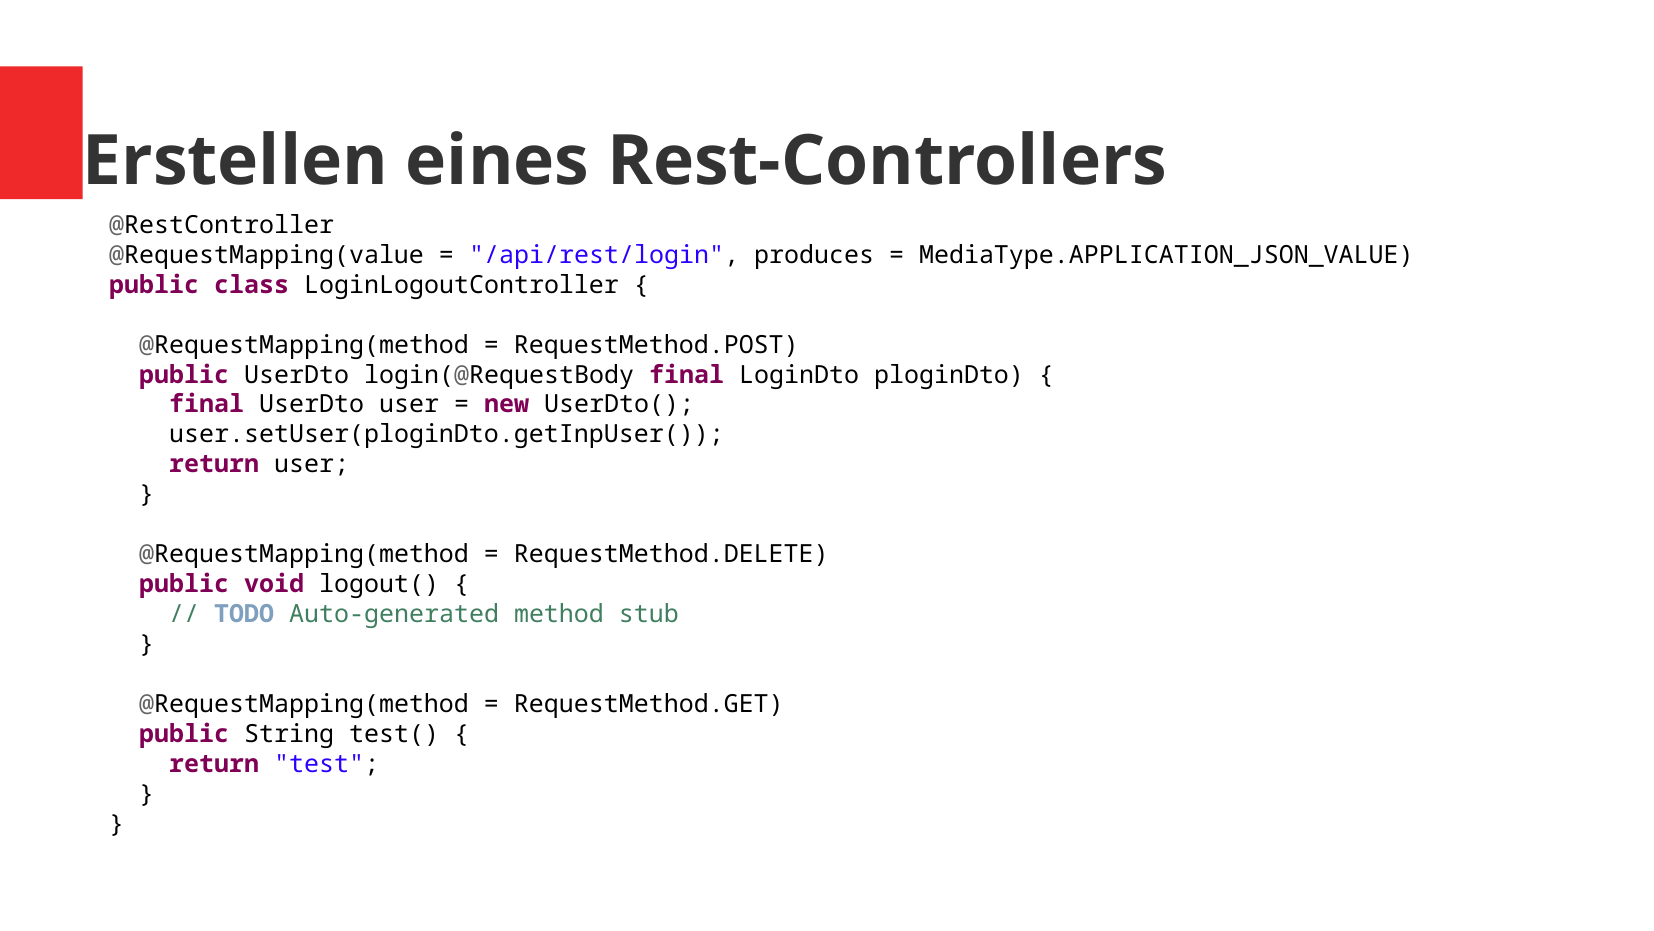

# Erstellen eines Rest-Controllers
@RestController
@RequestMapping(value = "/api/rest/login", produces = MediaType.APPLICATION_JSON_VALUE)
public class LoginLogoutController {
 @RequestMapping(method = RequestMethod.POST)
 public UserDto login(@RequestBody final LoginDto ploginDto) {
 final UserDto user = new UserDto();
 user.setUser(ploginDto.getInpUser());
 return user;
 }
 @RequestMapping(method = RequestMethod.DELETE)
 public void logout() {
 // TODO Auto-generated method stub
 }
 @RequestMapping(method = RequestMethod.GET)
 public String test() {
 return "test";
 }
}